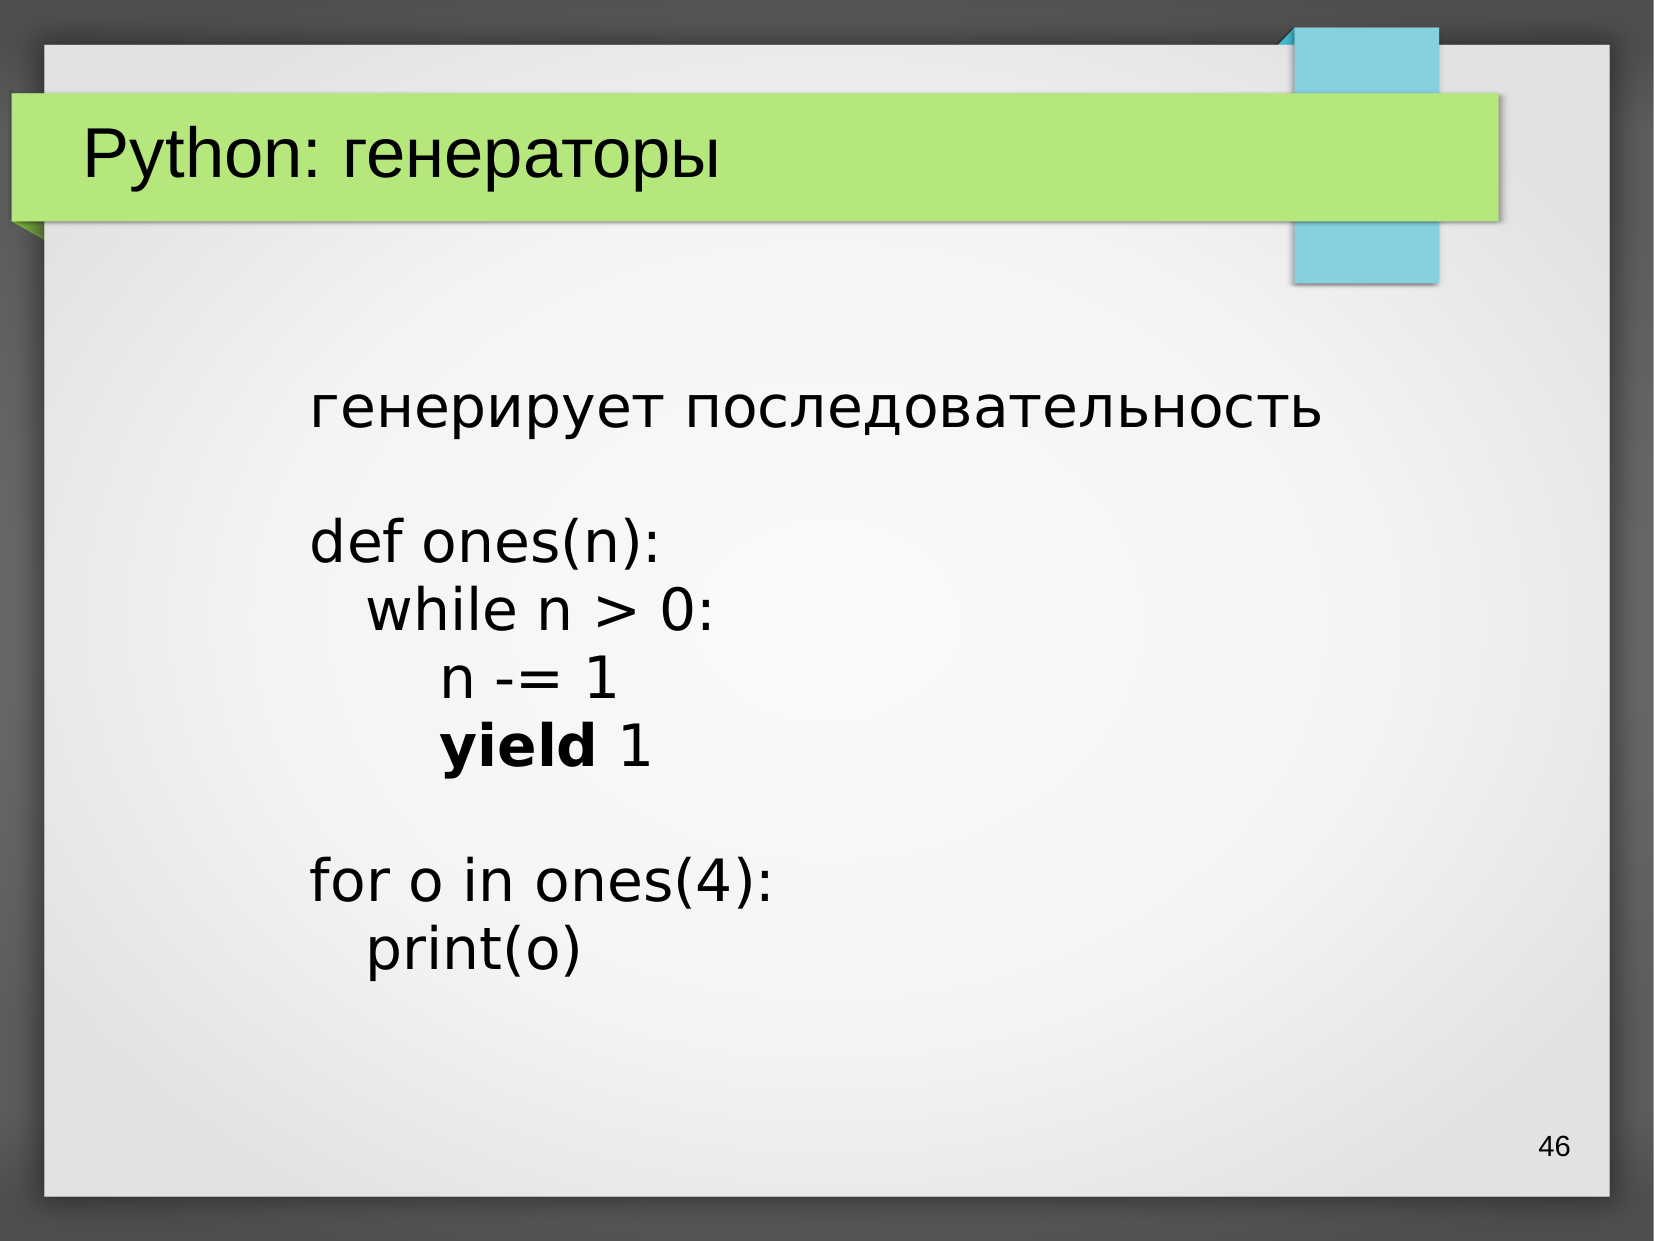

# Python: генераторы
генерирует последовательность
def ones(n):
 while n > 0:
 n -= 1
 yield 1
for o in ones(4):
 print(o)
46